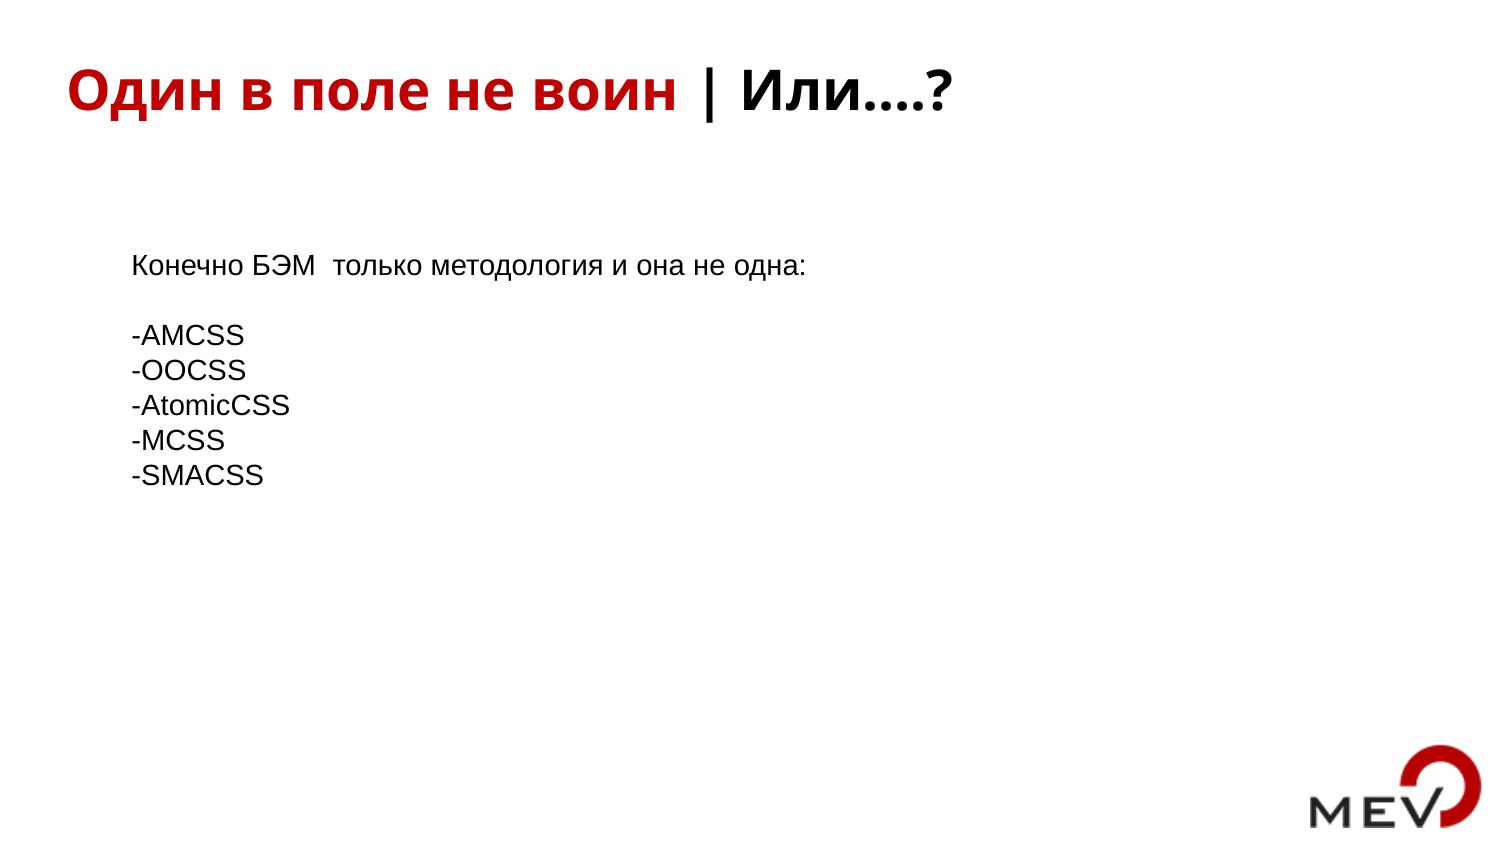

# Один в поле не воин | Или….?
Конечно БЭМ только методология и она не одна:
-AMCSS
-OOCSS
-AtomicCSS
-MCSS
-SMACSS